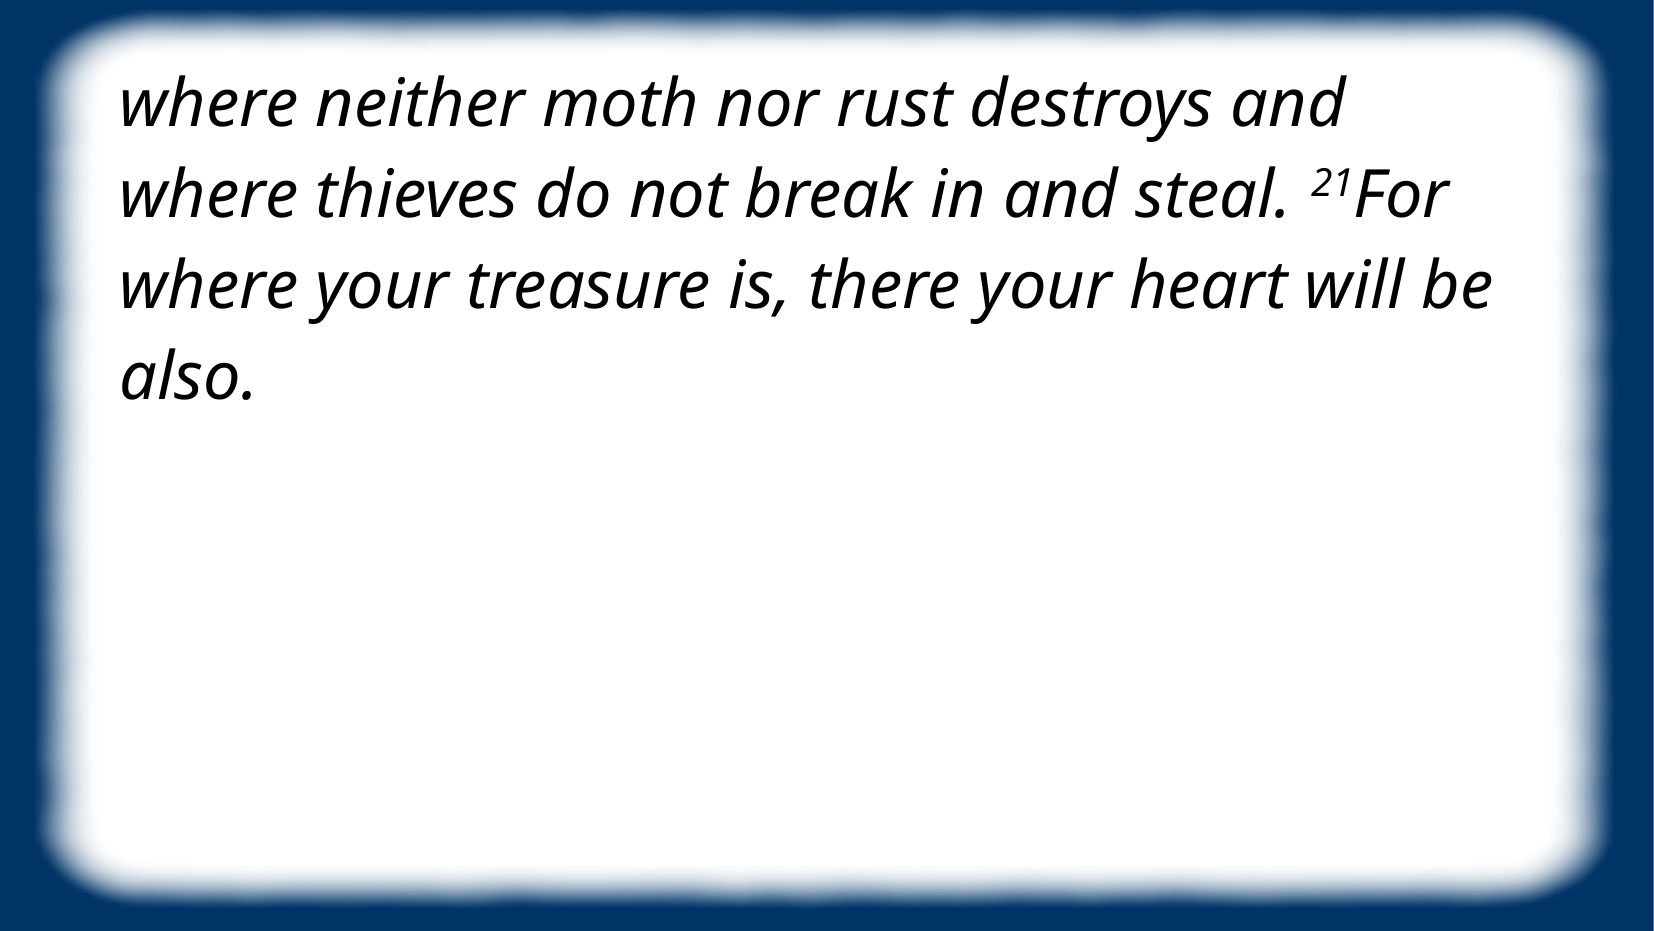

where neither moth nor rust destroys and where thieves do not break in and steal. 21For where your treasure is, there your heart will be also.